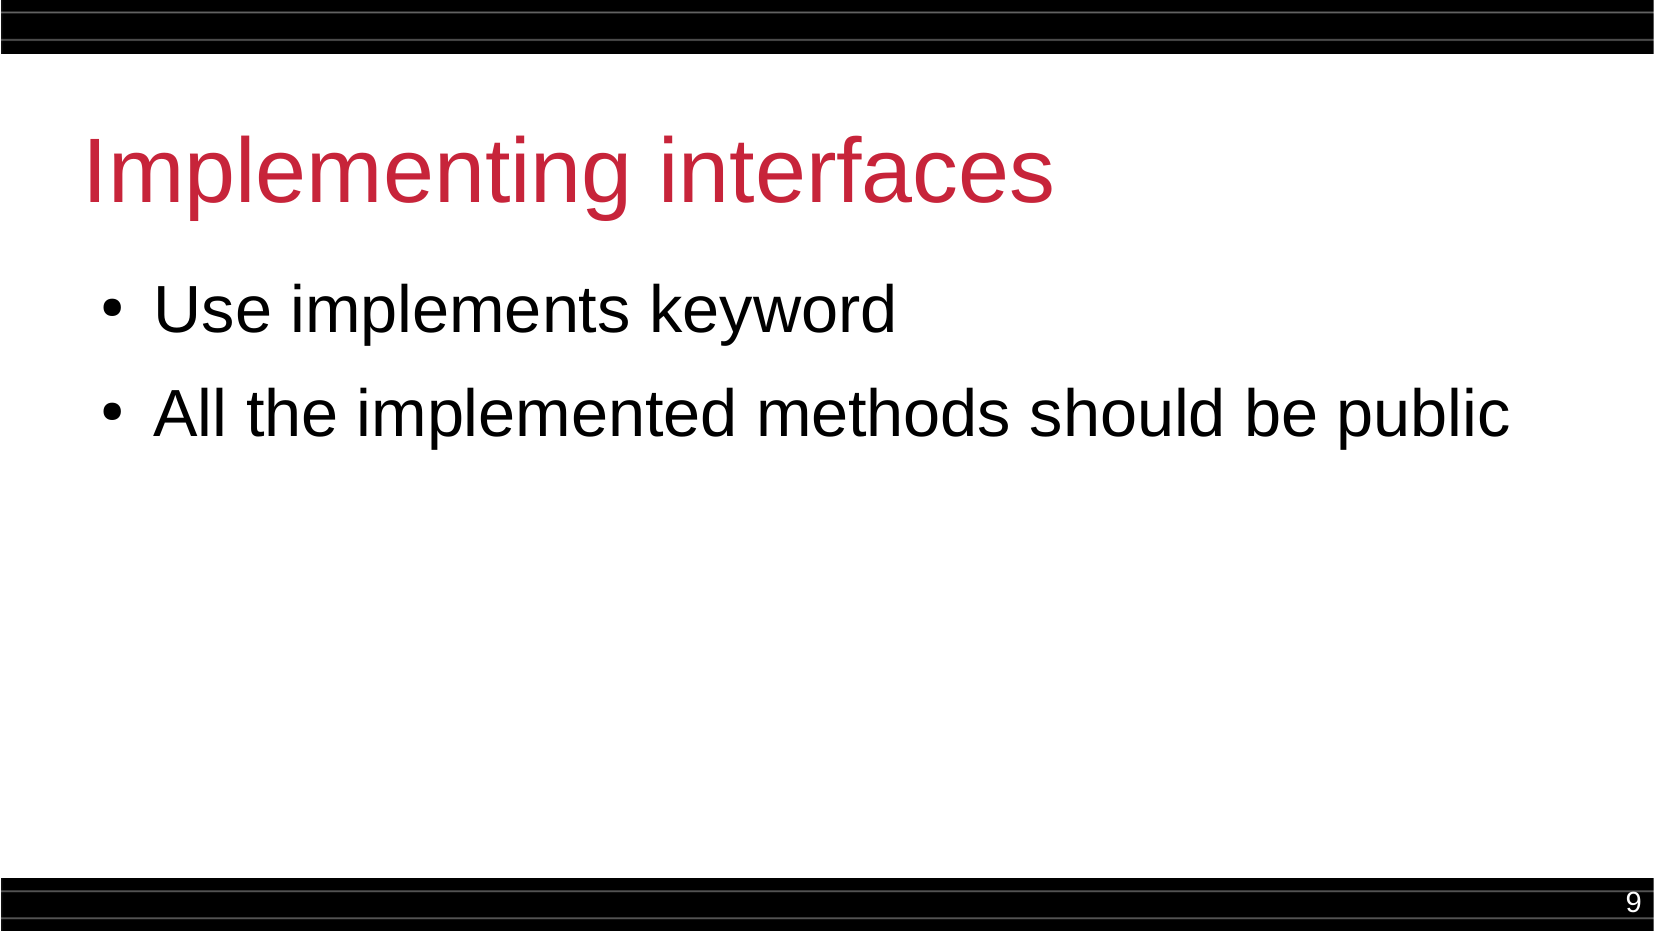

# Implementing interfaces
Use implements keyword
All the implemented methods should be public